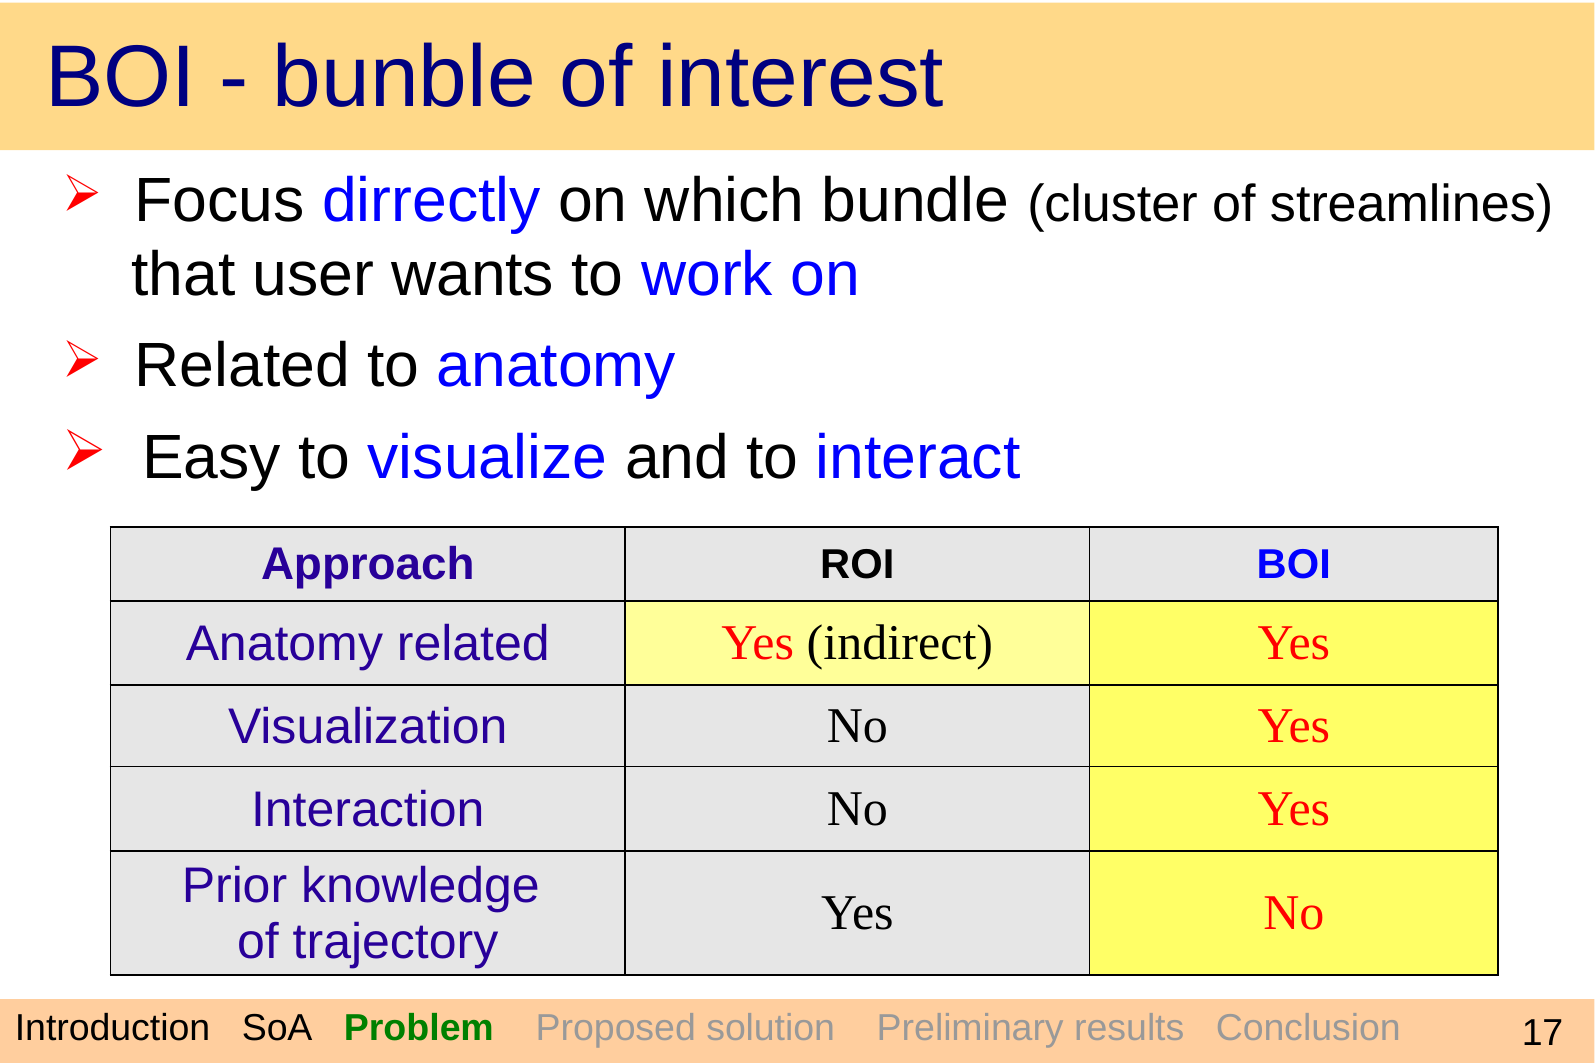

# BOI - bunble of interest
 Focus dirrectly on which bundle (cluster of streamlines)
 that user wants to work on
 Related to anatomy
 Easy to visualize and to interact
| Approach | ROI | BOI |
| --- | --- | --- |
| Anatomy related | Yes (indirect) | Yes |
| Visualization | No | Yes |
| Interaction | No | Yes |
| Prior knowledge of trajectory | Yes | No |
Introduction SoA Problem Proposed solution Preliminary results Conclusion